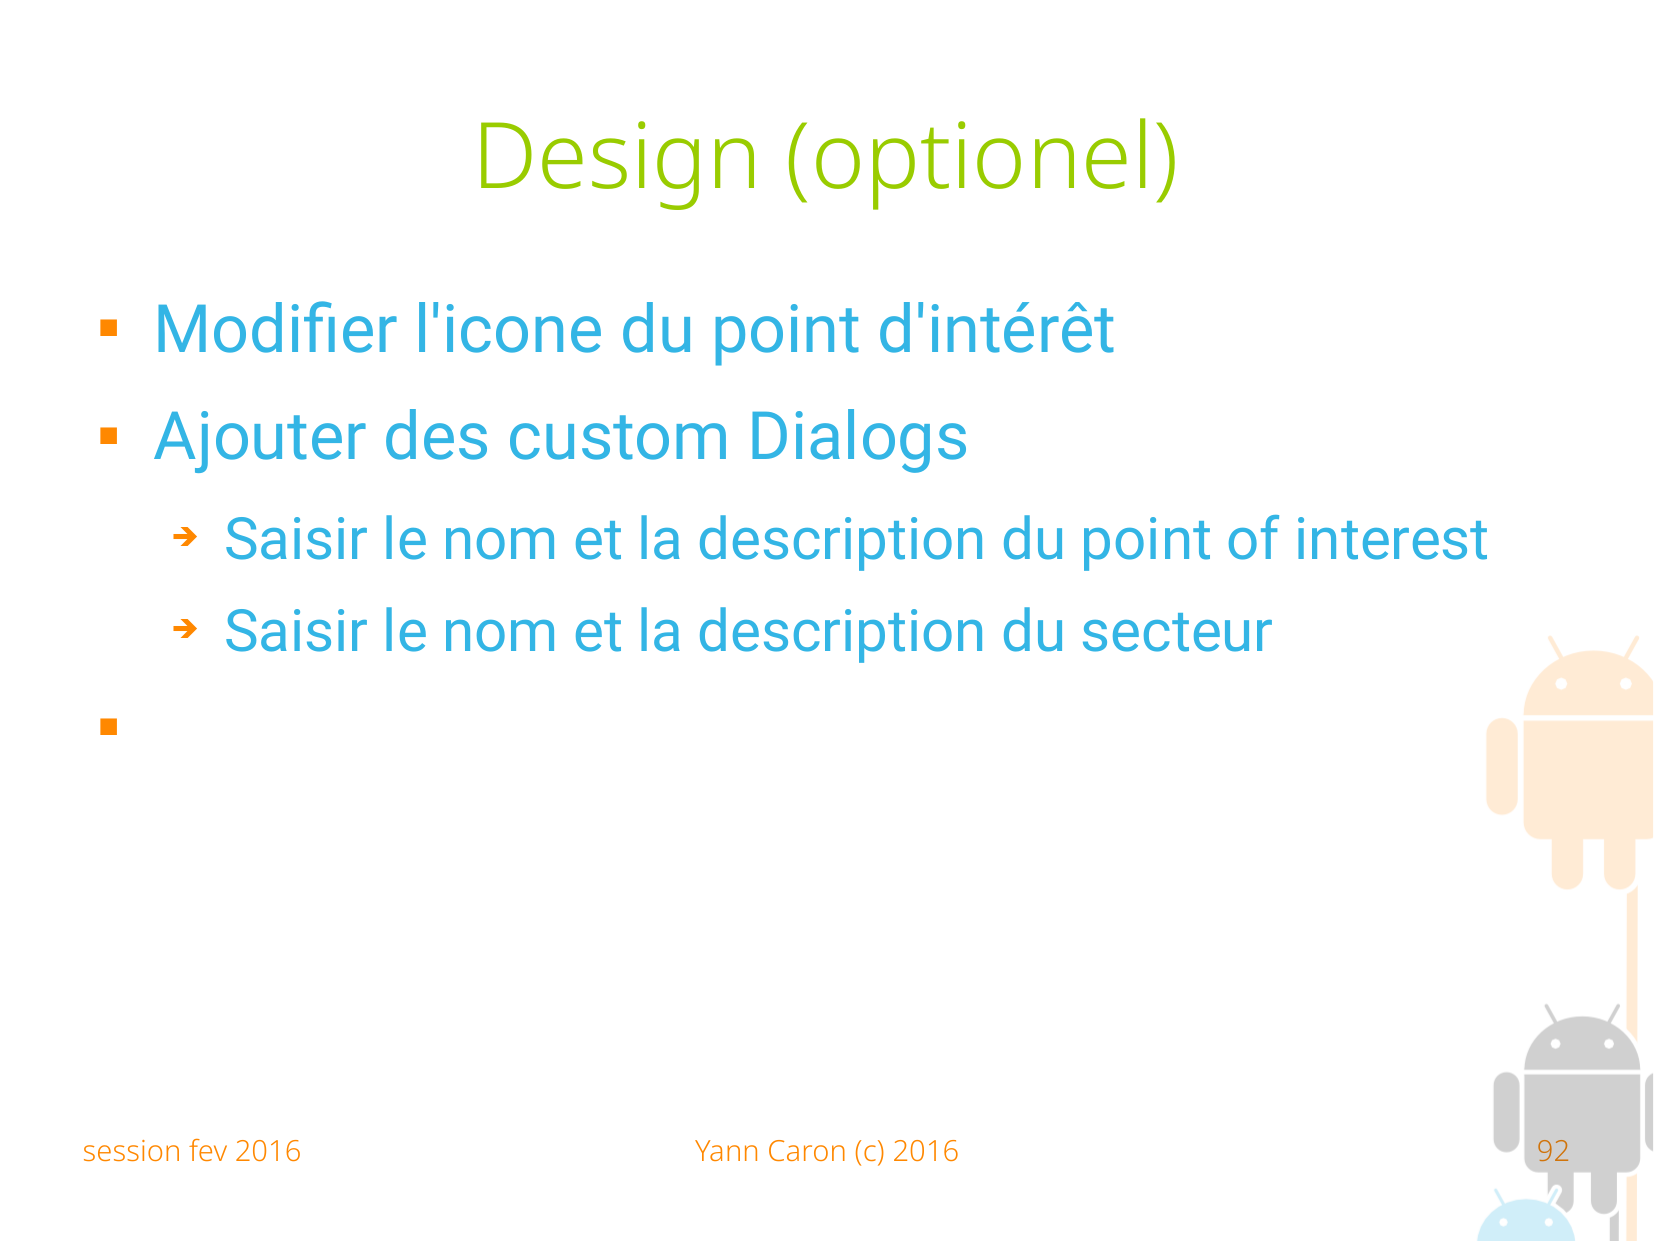

# Design (optionel)
Modifier l'icone du point d'intérêt
Ajouter des custom Dialogs
Saisir le nom et la description du point of interest
Saisir le nom et la description du secteur
session fev 2016
Yann Caron (c) 2016
92